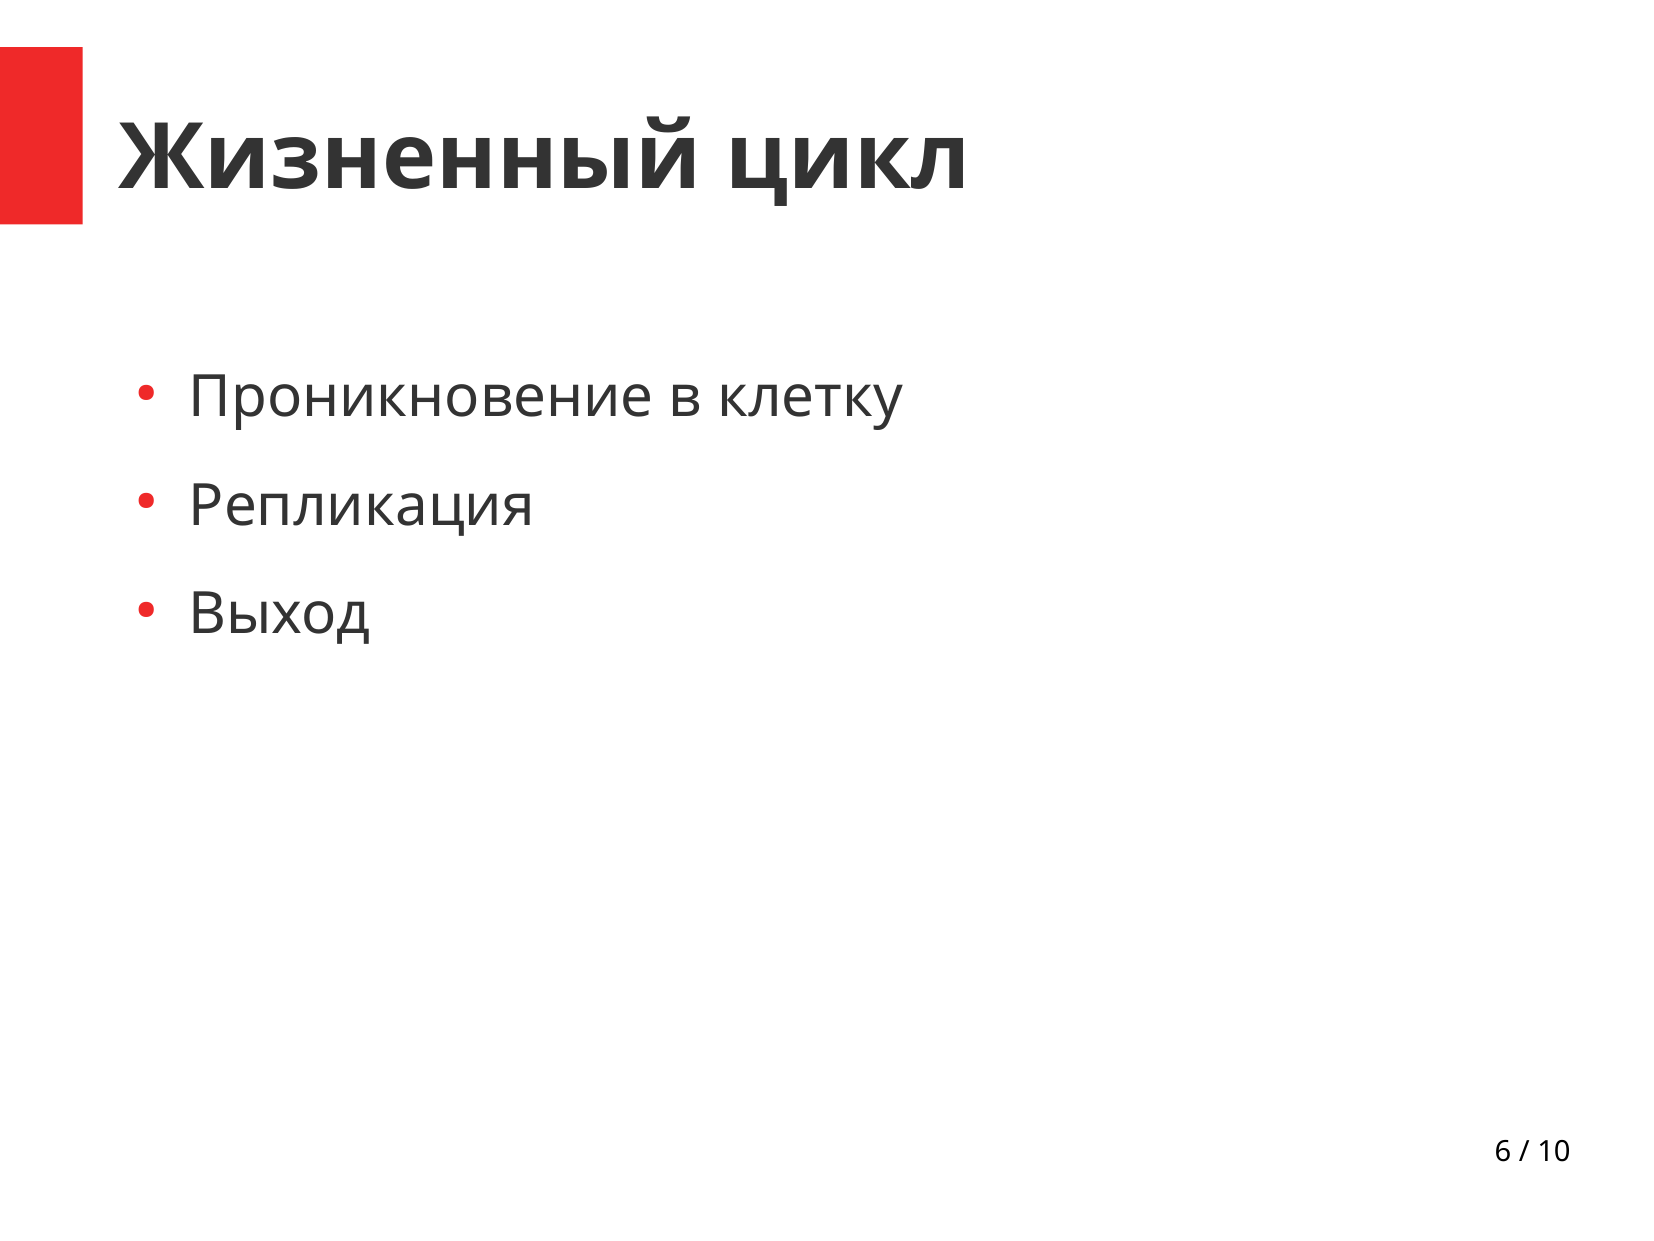

# Жизненный цикл
Проникновение в клетку
Репликация
Выход
6